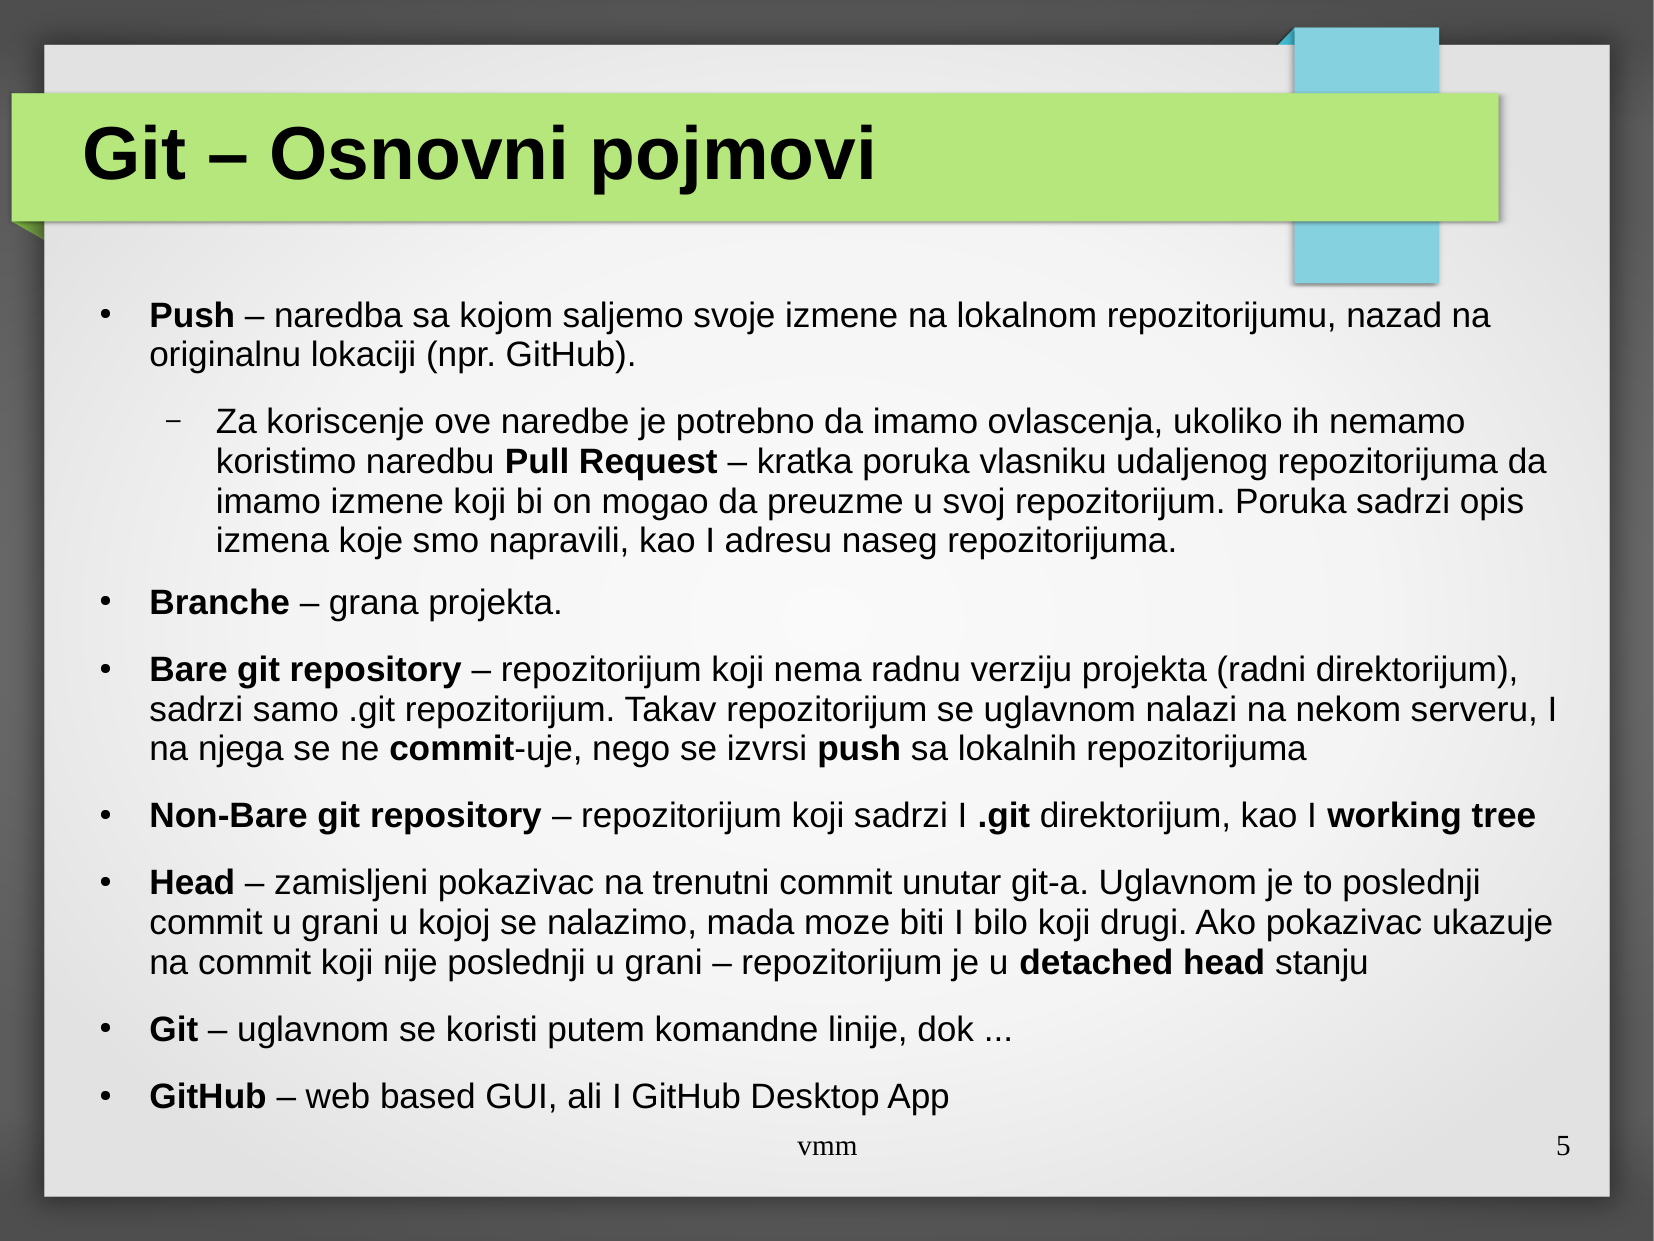

# Git – Osnovni pojmovi
Push – naredba sa kojom saljemo svoje izmene na lokalnom repozitorijumu, nazad na originalnu lokaciji (npr. GitHub).
Za koriscenje ove naredbe je potrebno da imamo ovlascenja, ukoliko ih nemamo koristimo naredbu Pull Request – kratka poruka vlasniku udaljenog repozitorijuma da imamo izmene koji bi on mogao da preuzme u svoj repozitorijum. Poruka sadrzi opis izmena koje smo napravili, kao I adresu naseg repozitorijuma.
Branche – grana projekta.
Bare git repository – repozitorijum koji nema radnu verziju projekta (radni direktorijum), sadrzi samo .git repozitorijum. Takav repozitorijum se uglavnom nalazi na nekom serveru, I na njega se ne commit-uje, nego se izvrsi push sa lokalnih repozitorijuma
Non-Bare git repository – repozitorijum koji sadrzi I .git direktorijum, kao I working tree
Head – zamisljeni pokazivac na trenutni commit unutar git-a. Uglavnom je to poslednji commit u grani u kojoj se nalazimo, mada moze biti I bilo koji drugi. Ako pokazivac ukazuje na commit koji nije poslednji u grani – repozitorijum je u detached head stanju
Git – uglavnom se koristi putem komandne linije, dok ...
GitHub – web based GUI, ali I GitHub Desktop App
vmm
5